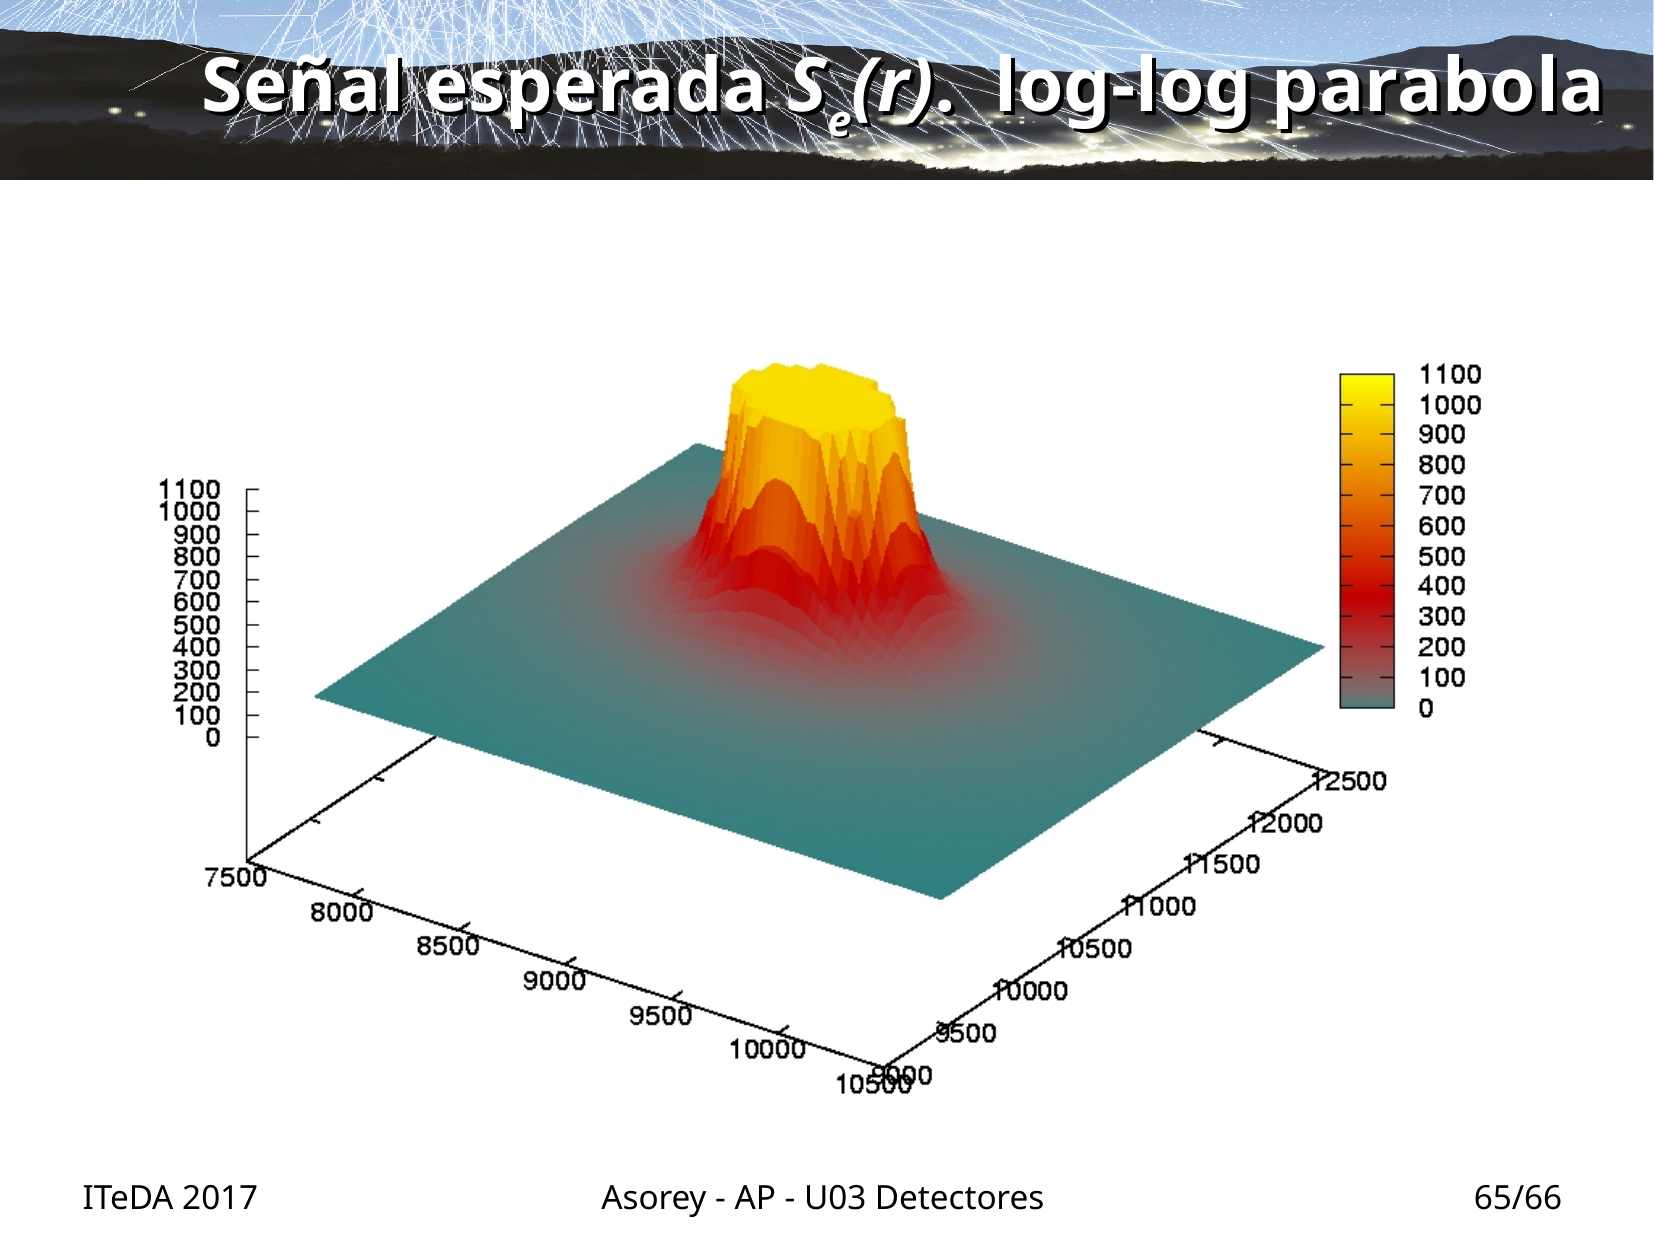

# Señal esperada Se(r). log-log parabola
ITeDA 2017
Asorey - AP - U03 Detectores
65